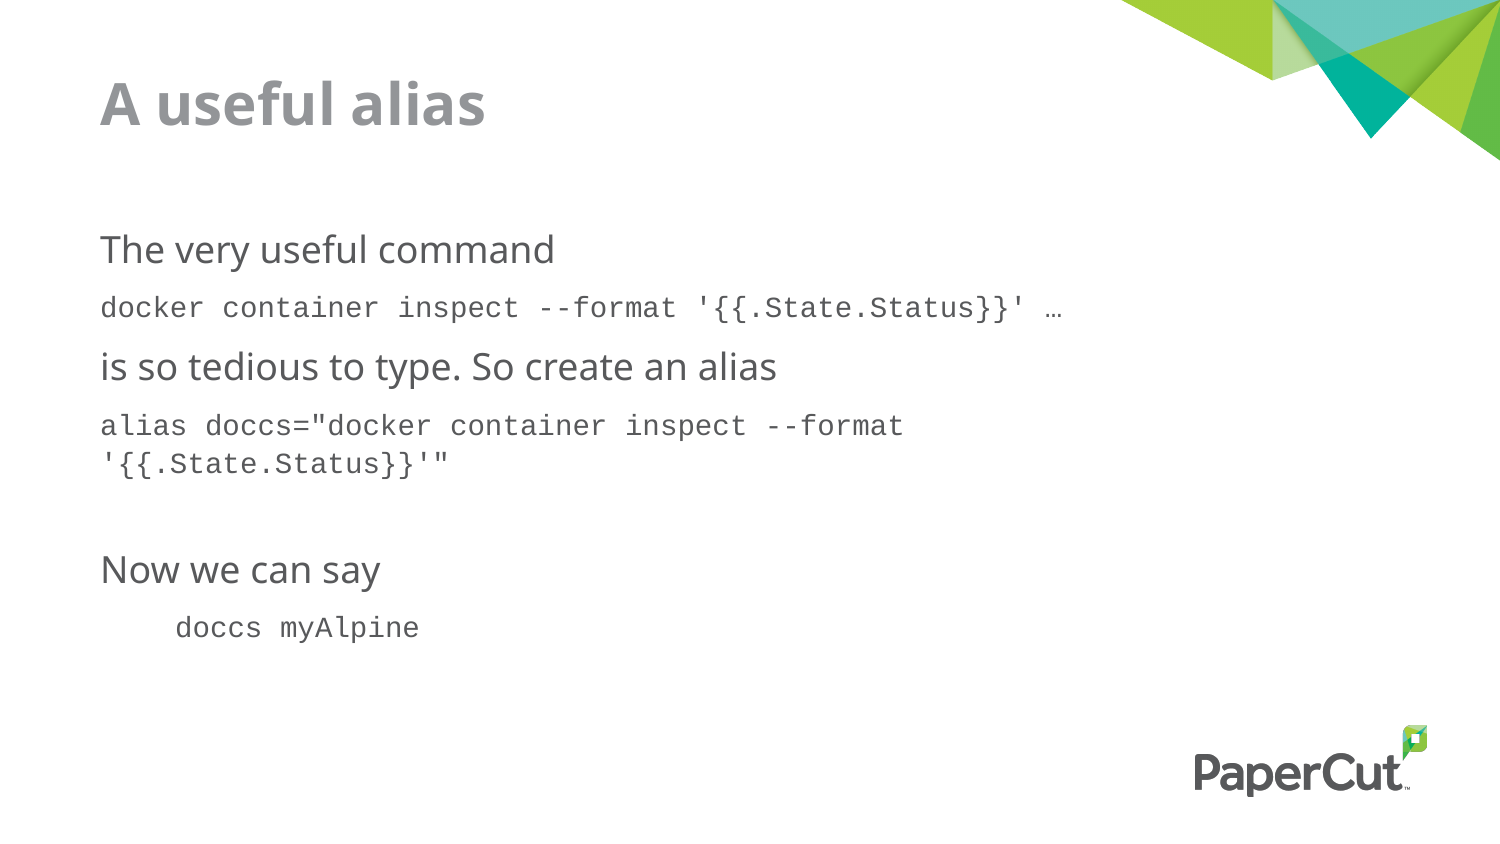

# A useful alias
The very useful command
docker container inspect --format '{{.State.Status}}' …
is so tedious to type. So create an alias
alias doccs="docker container inspect --format '{{.State.Status}}'"
Now we can say
doccs myAlpine